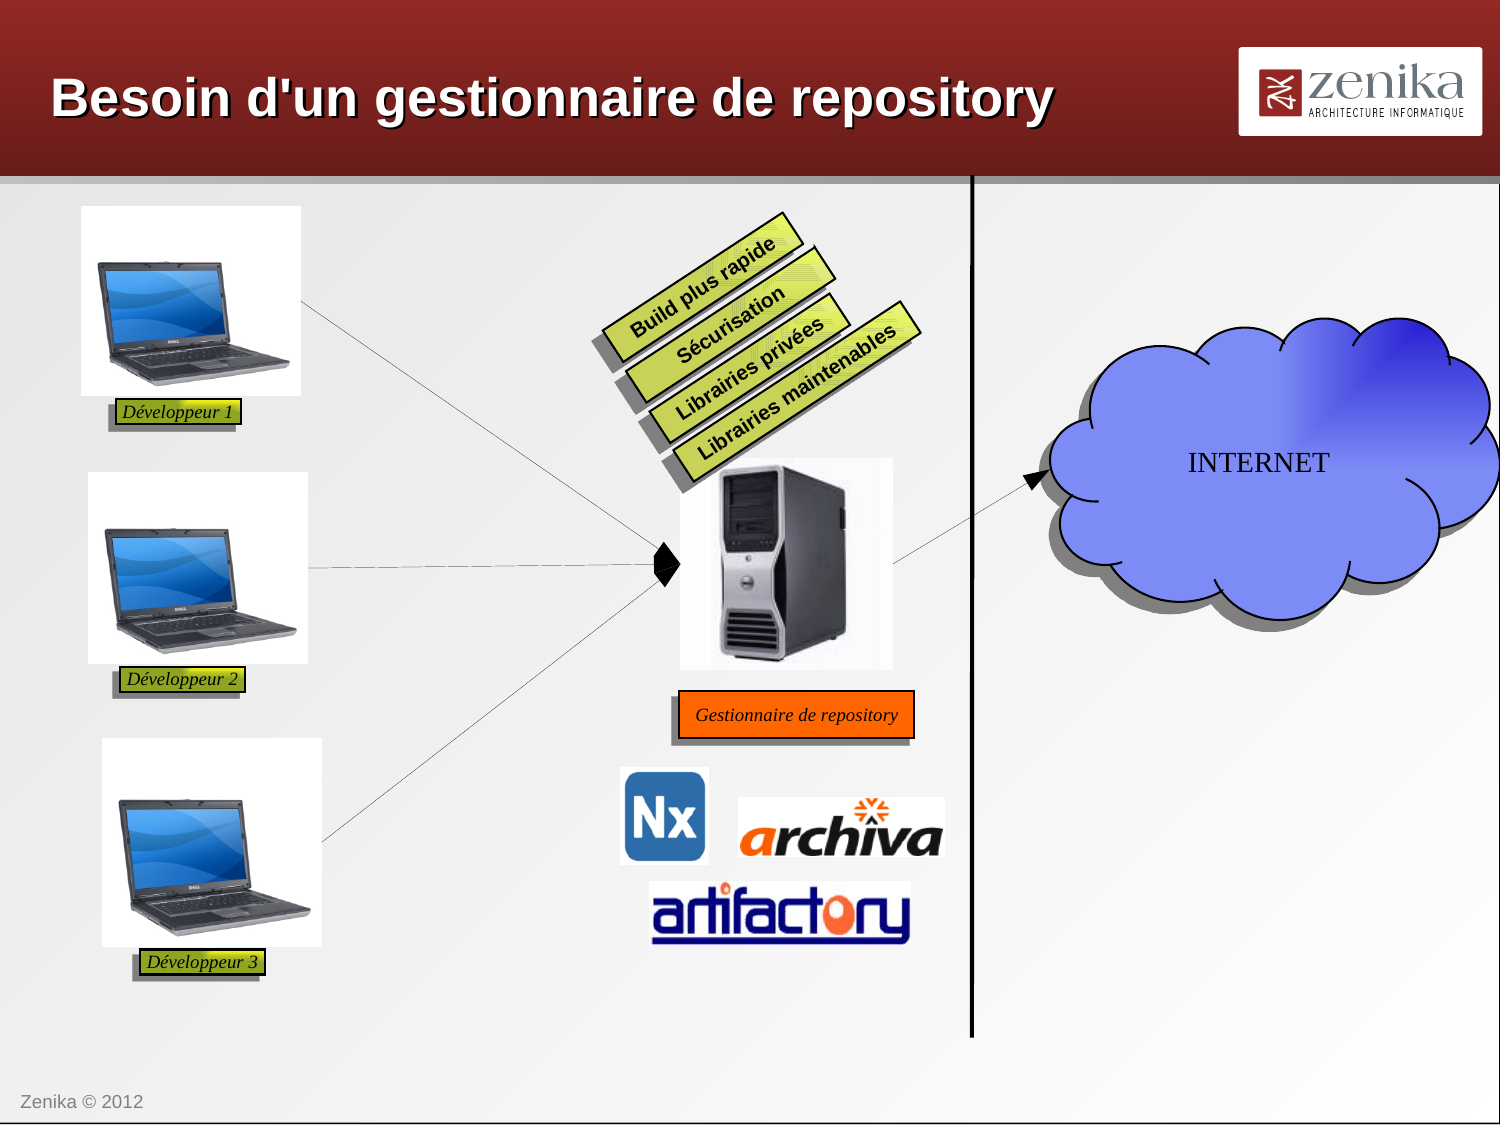

# Besoin d'un gestionnaire de repository
Build plus rapide
Sécurisation
INTERNET
Librairies privées
Librairies maintenables
Développeur 1
Développeur 2
Gestionnaire de repository
Développeur 3